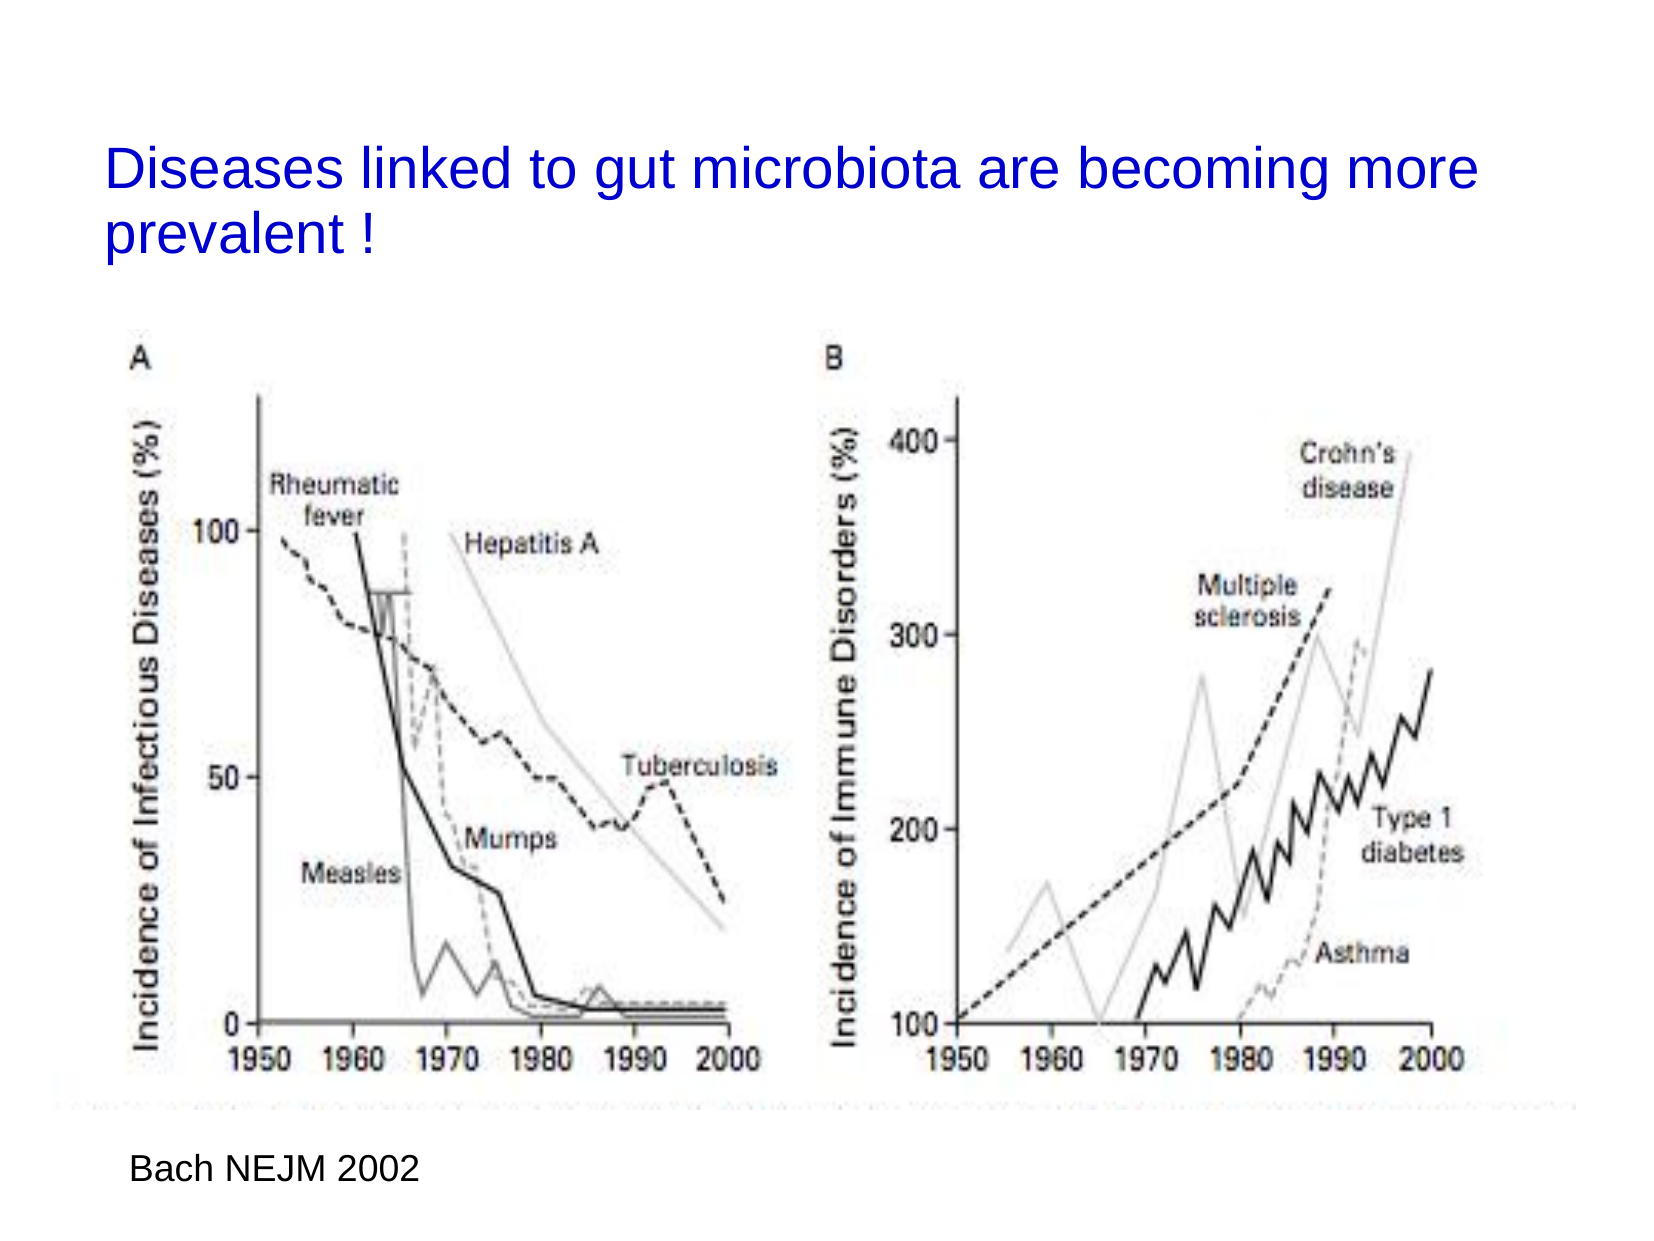

# Diseases linked to gut microbiota are becoming more prevalent !
Bach NEJM 2002